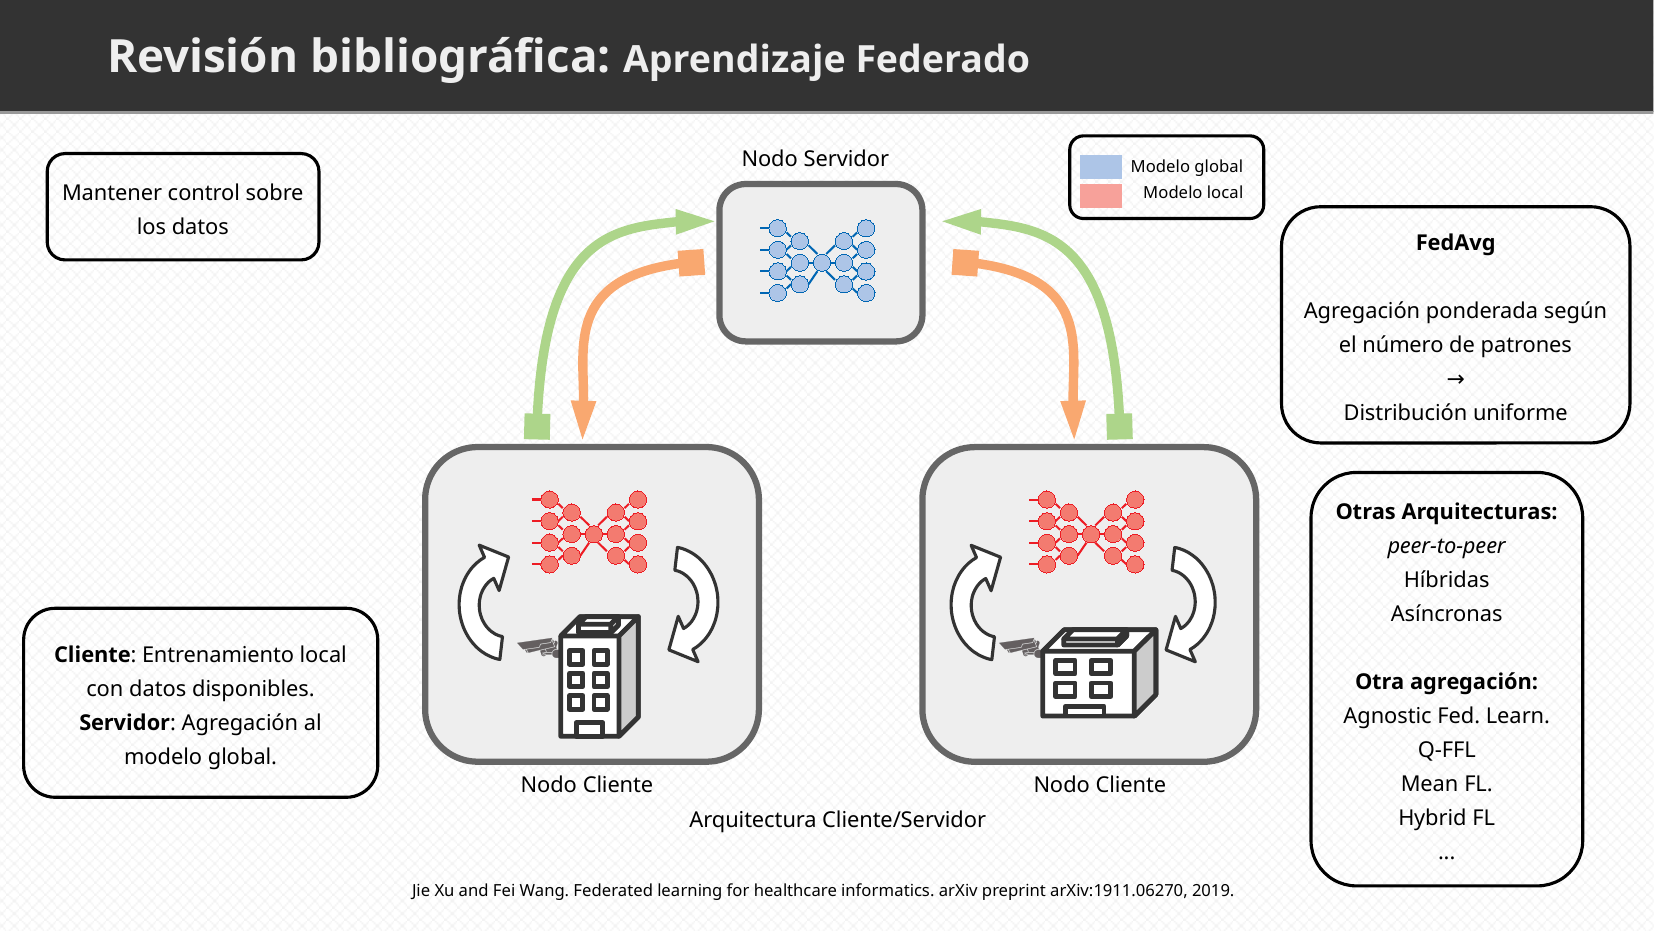

Revisión bibliográfica: Aprendizaje Federado
Nodo Servidor
Modelo global
Modelo local
Mantener control sobre
los datos
FedAvg
Agregación ponderada según
el número de patrones
→
Distribución uniforme
Otras Arquitecturas:
peer-to-peer
Híbridas
Asíncronas
Otra agregación:
Agnostic Fed. Learn.
Q-FFL
Mean FL.
Hybrid FL
...
Cliente: Entrenamiento local
con datos disponibles.
Servidor: Agregación al
modelo global.
Nodo Cliente
Nodo Cliente
Arquitectura Cliente/Servidor
Jie Xu and Fei Wang. Federated learning for healthcare informatics. arXiv preprint arXiv:1911.06270, 2019.